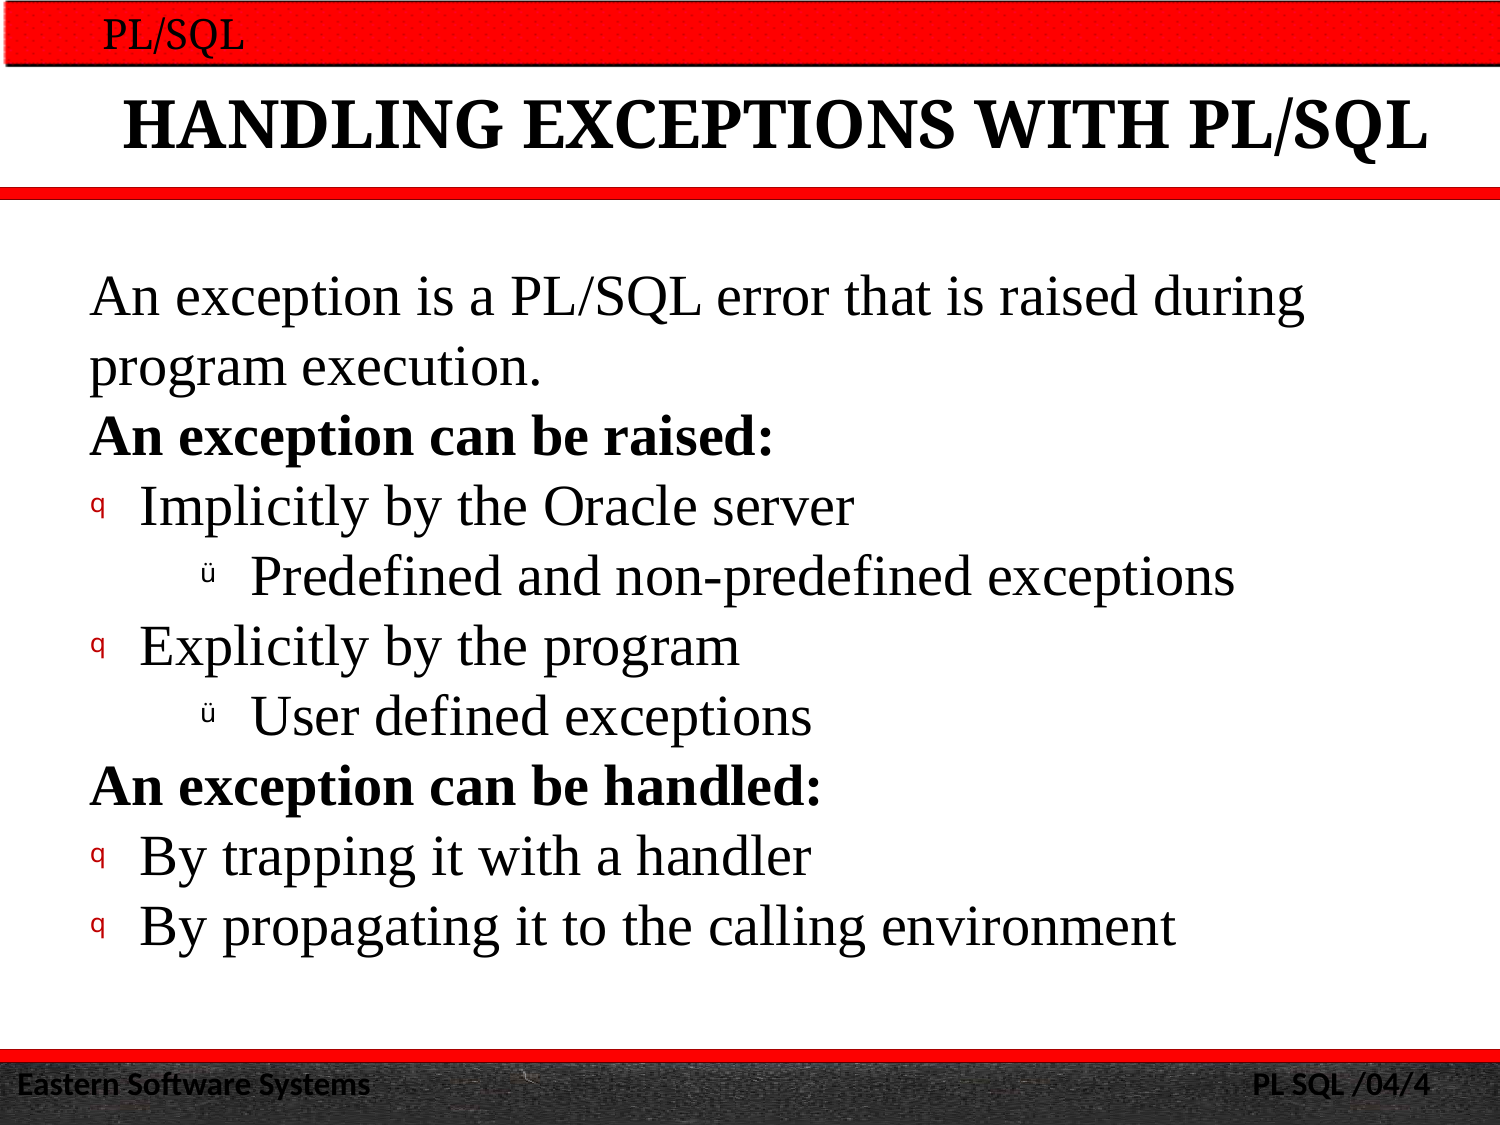

PL/SQL
 HANDLING EXCEPTIONS WITH PL/SQL
An exception is a PL/SQL error that is raised during program execution.
An exception can be raised:
 Implicitly by the Oracle server
 Predefined and non-predefined exceptions
 Explicitly by the program
 User defined exceptions
An exception can be handled:
 By trapping it with a handler
 By propagating it to the calling environment
Eastern Software Systems
 PL SQL /04/4